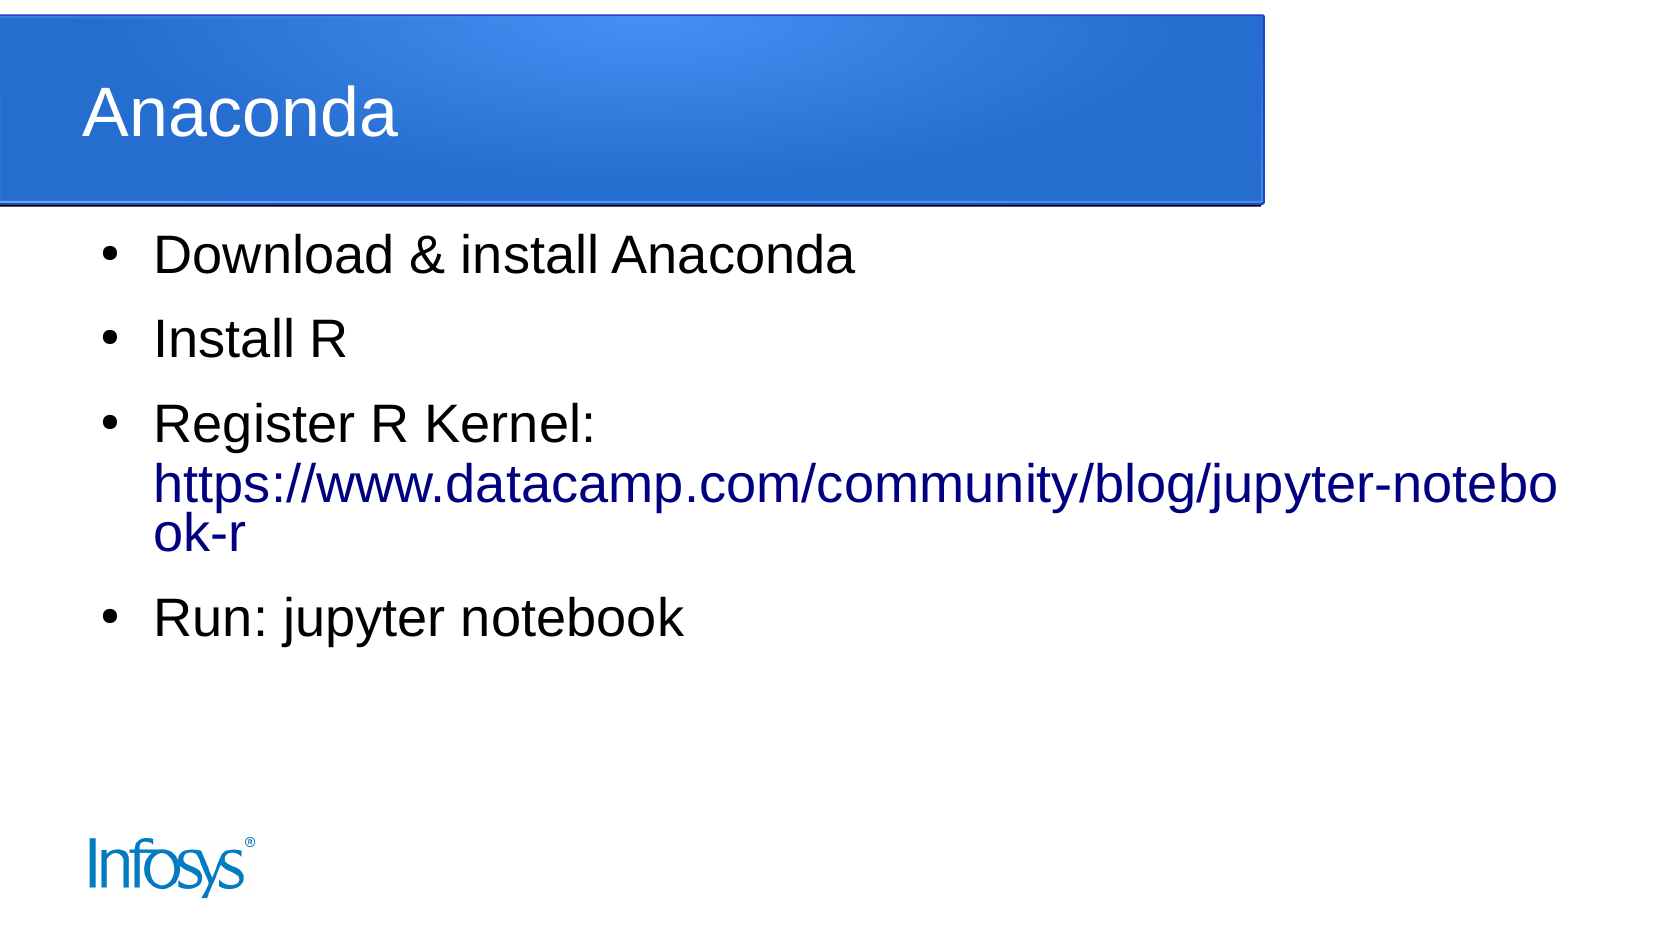

# Anaconda
Download & install Anaconda
Install R
Register R Kernel: https://www.datacamp.com/community/blog/jupyter-notebook-r
Run: jupyter notebook